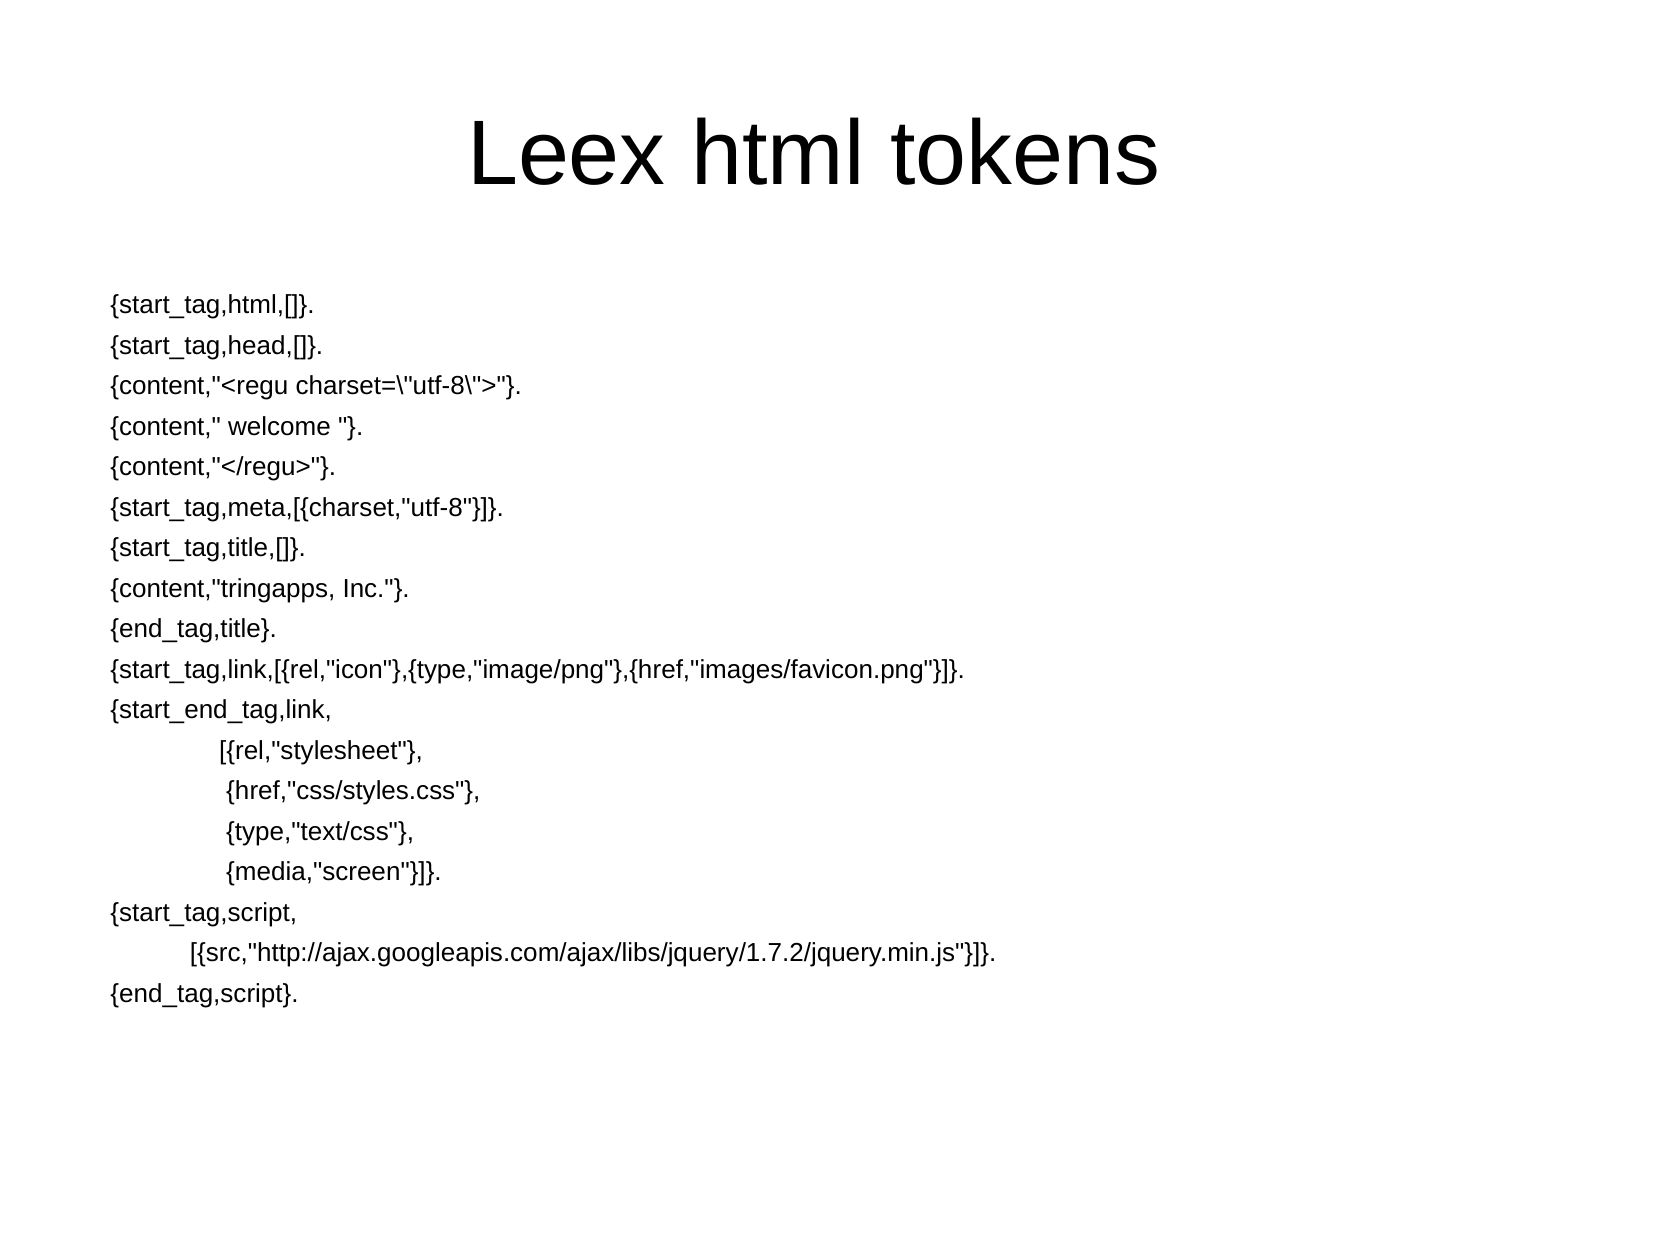

# Leex html tokens
{start_tag,html,[]}.
{start_tag,head,[]}.
{content,"<regu charset=\"utf-8\">"}.
{content," welcome "}.
{content,"</regu>"}.
{start_tag,meta,[{charset,"utf-8"}]}.
{start_tag,title,[]}.
{content,"tringapps, Inc."}.
{end_tag,title}.
{start_tag,link,[{rel,"icon"},{type,"image/png"},{href,"images/favicon.png"}]}.
{start_end_tag,link,
 [{rel,"stylesheet"},
 {href,"css/styles.css"},
 {type,"text/css"},
 {media,"screen"}]}.
{start_tag,script,
 [{src,"http://ajax.googleapis.com/ajax/libs/jquery/1.7.2/jquery.min.js"}]}.
{end_tag,script}.